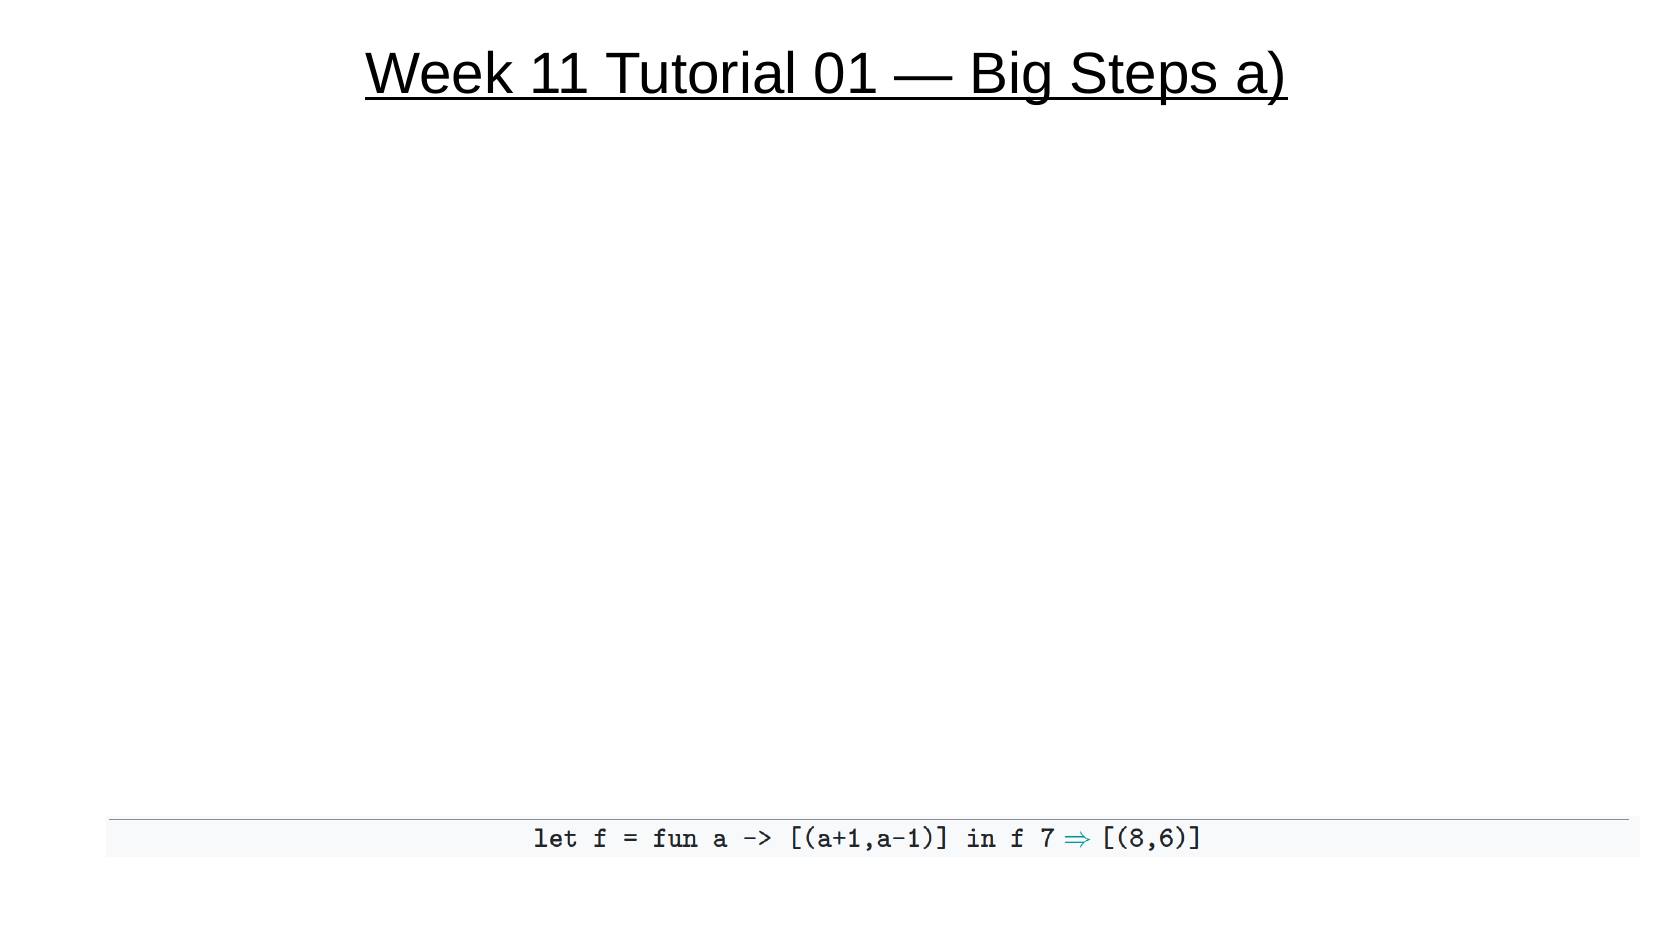

# Week 11 Tutorial 01 — Big Steps a)